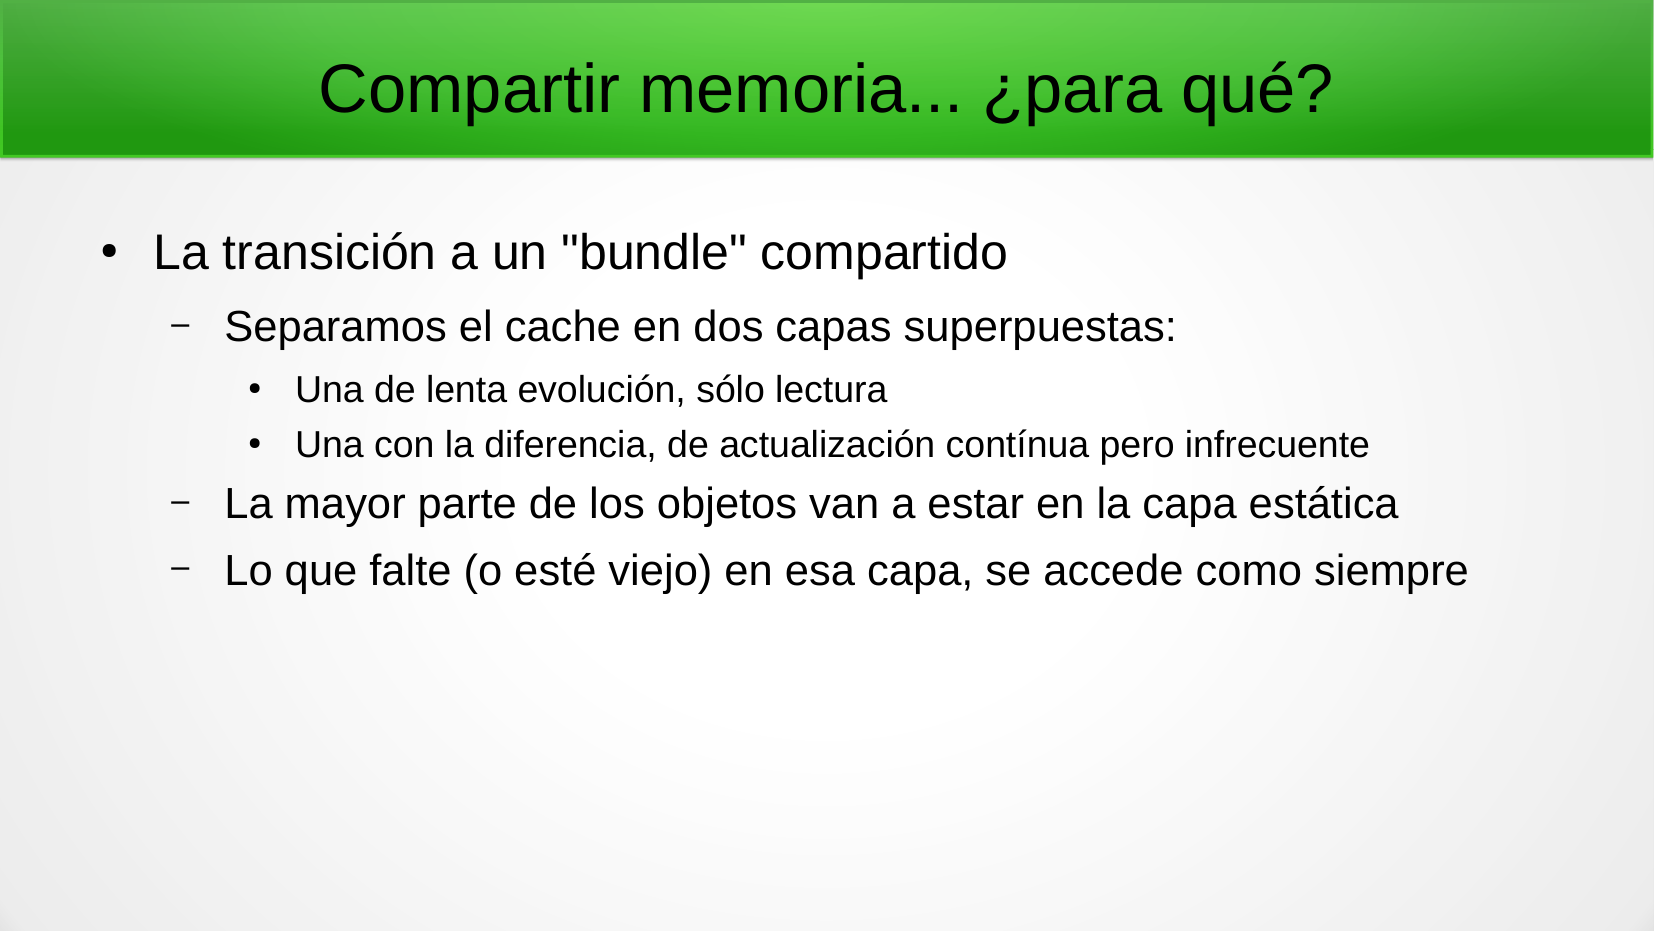

# Compartir memoria... ¿para qué?
La transición a un "bundle" compartido
Separamos el cache en dos capas superpuestas:
Una de lenta evolución, sólo lectura
Una con la diferencia, de actualización contínua pero infrecuente
La mayor parte de los objetos van a estar en la capa estática
Lo que falte (o esté viejo) en esa capa, se accede como siempre